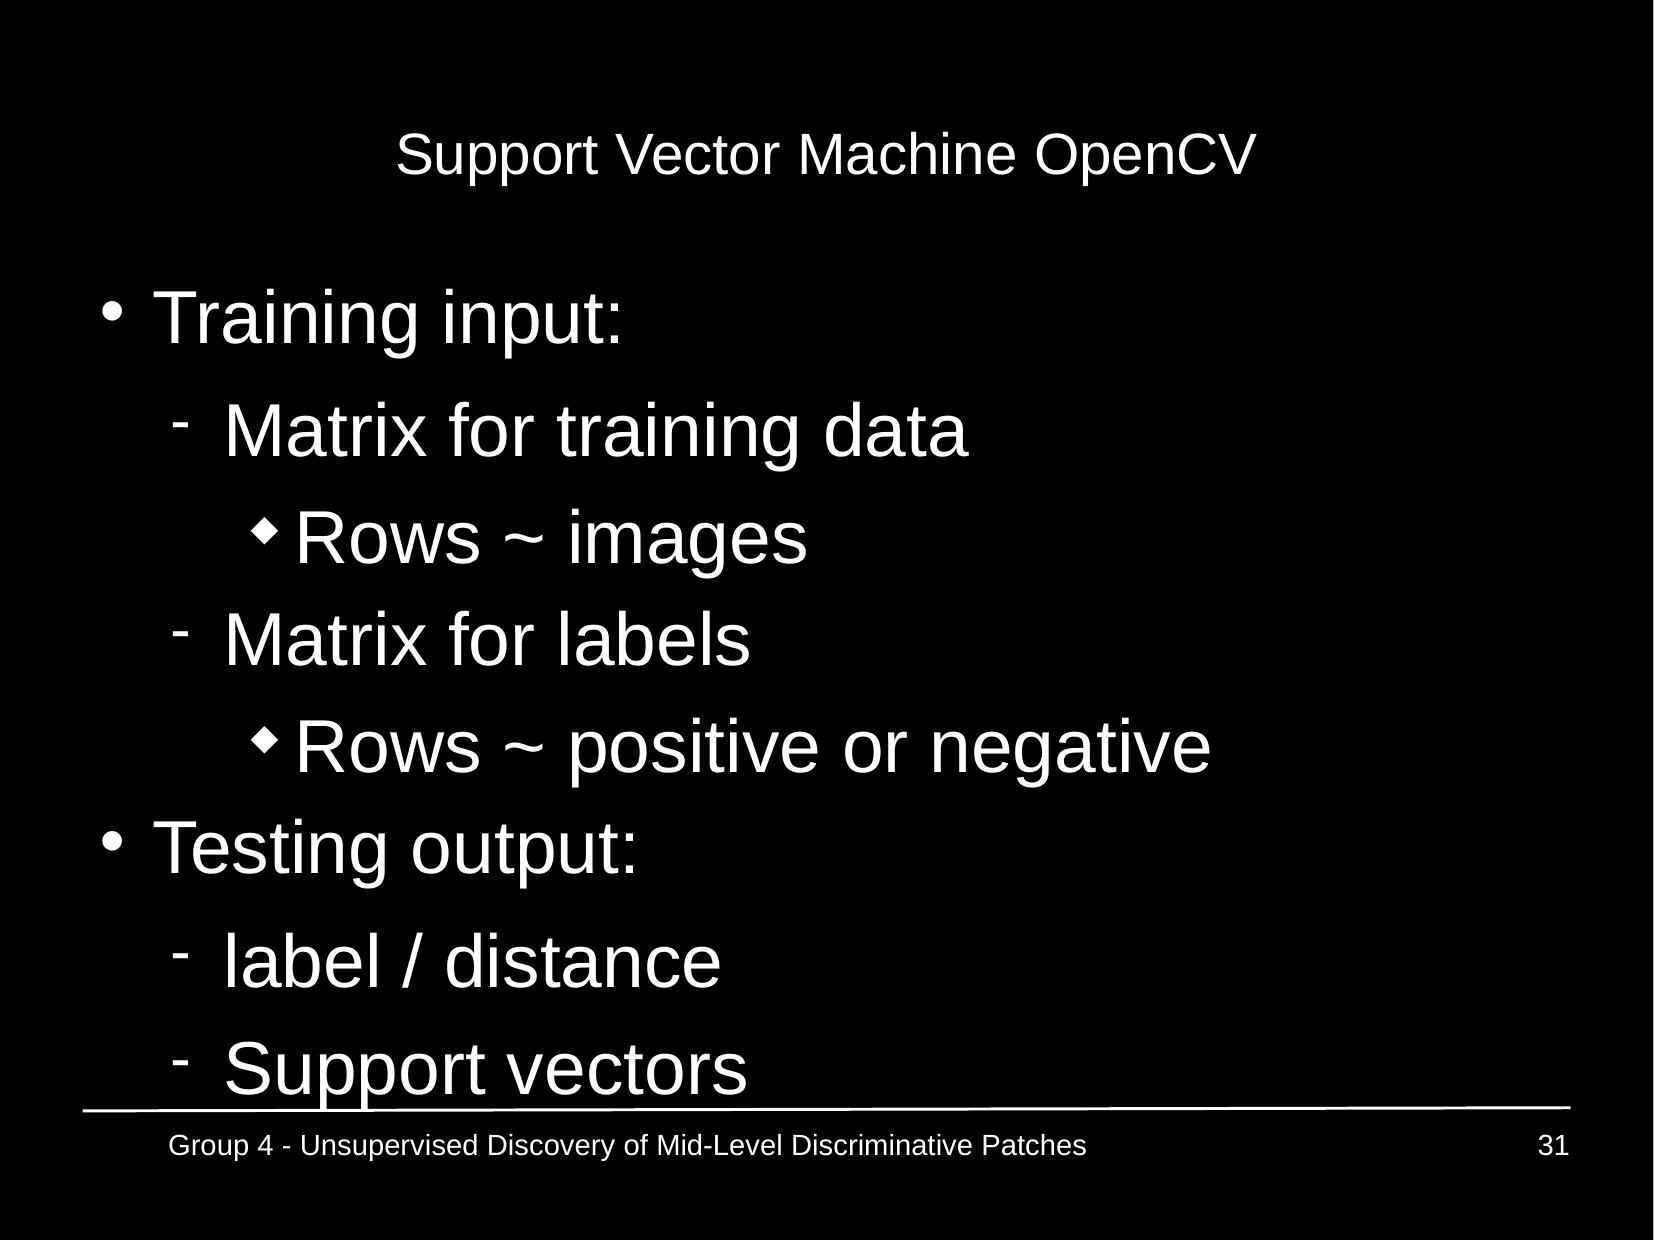

# Support Vector Machine OpenCV
Training input:
Matrix for training data
Rows ~ images
Matrix for labels
Rows ~ positive or negative
Testing output:
label / distance
Support vectors
31